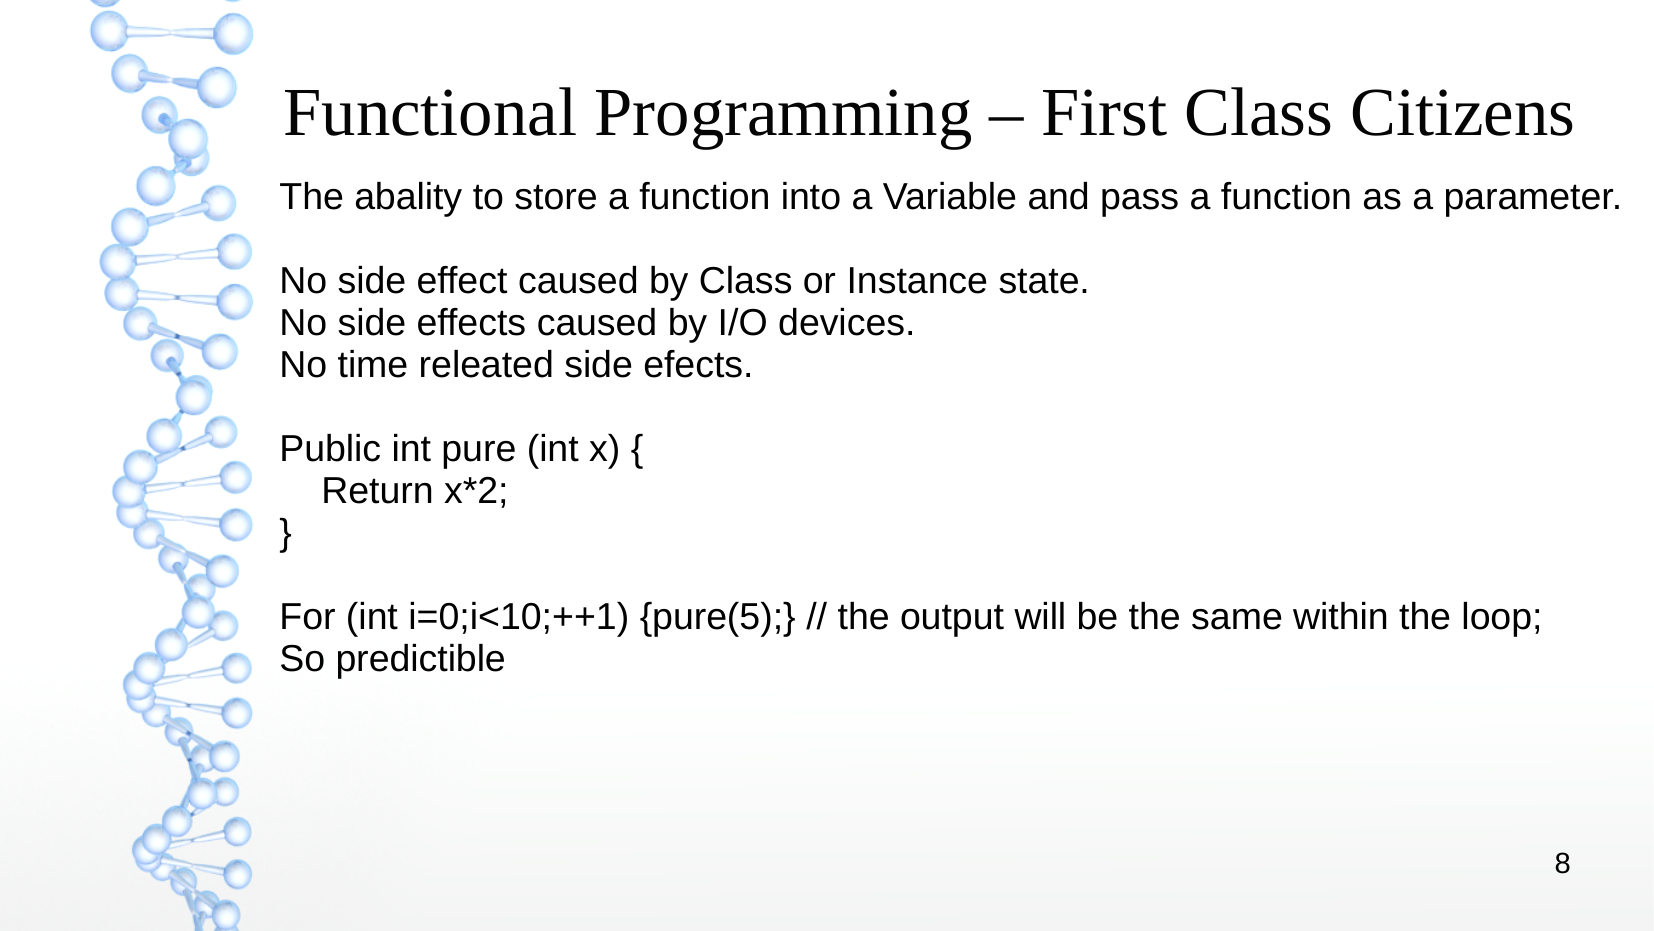

# Functional Programming – First Class Citizens
The abality to store a function into a Variable and pass a function as a parameter.
No side effect caused by Class or Instance state.
No side effects caused by I/O devices.
No time releated side efects.
Public int pure (int x) {
 Return x*2;
}
For (int i=0;i<10;++1) {pure(5);} // the output will be the same within the loop;
So predictible
8